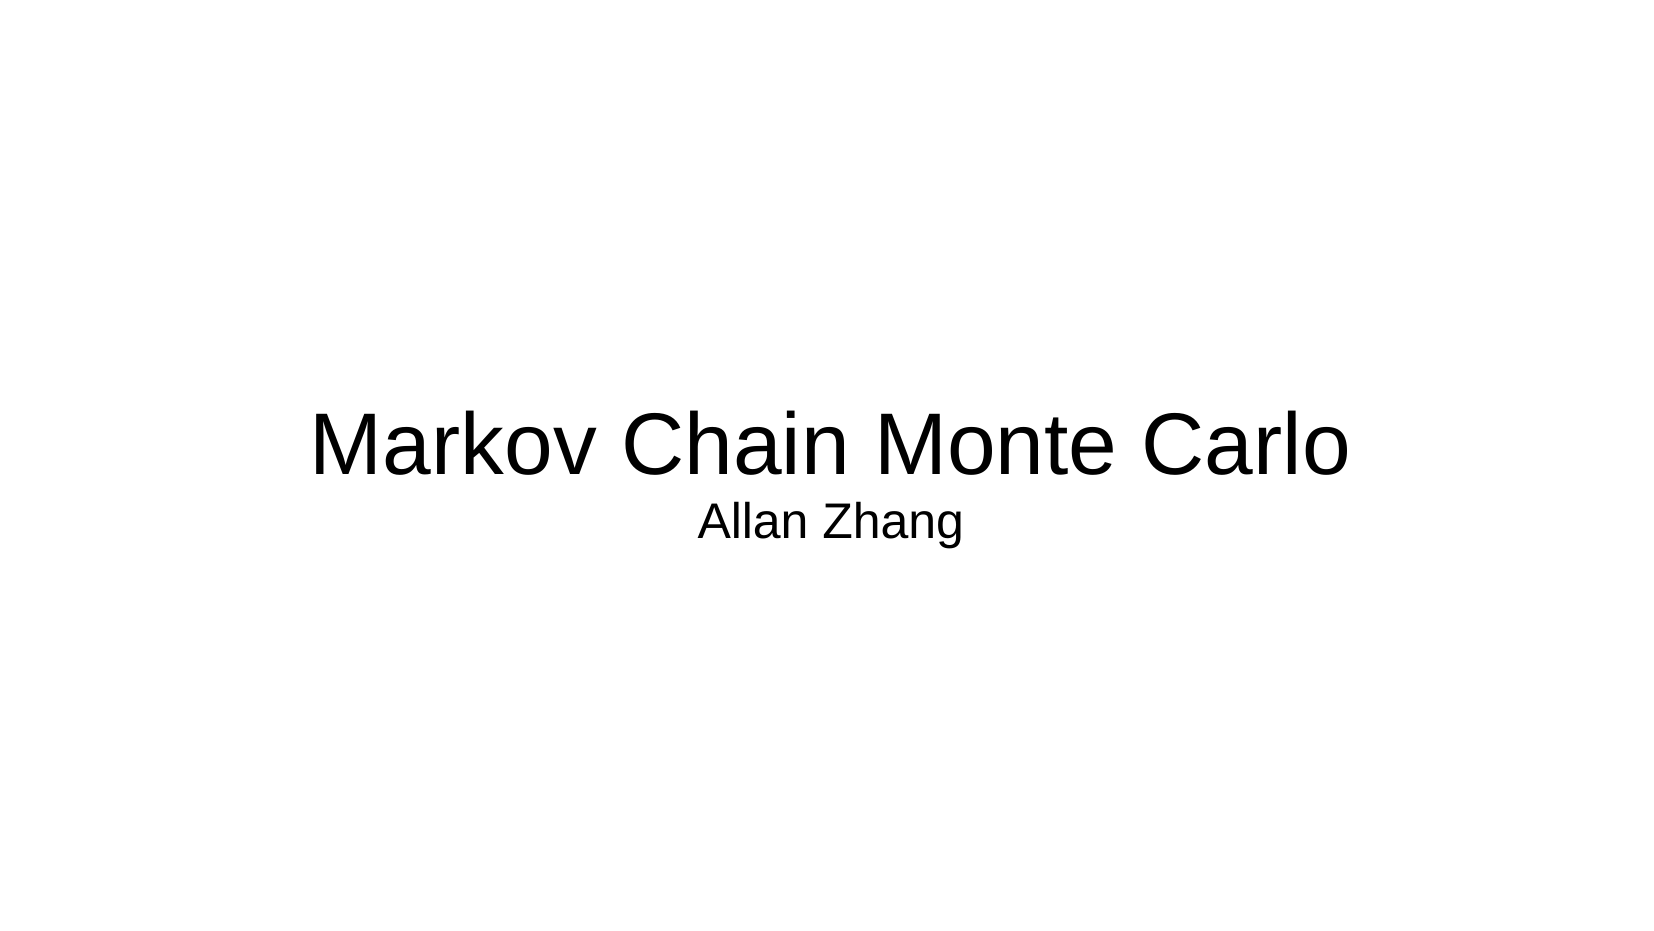

# Markov Chain Monte Carlo
Allan Zhang